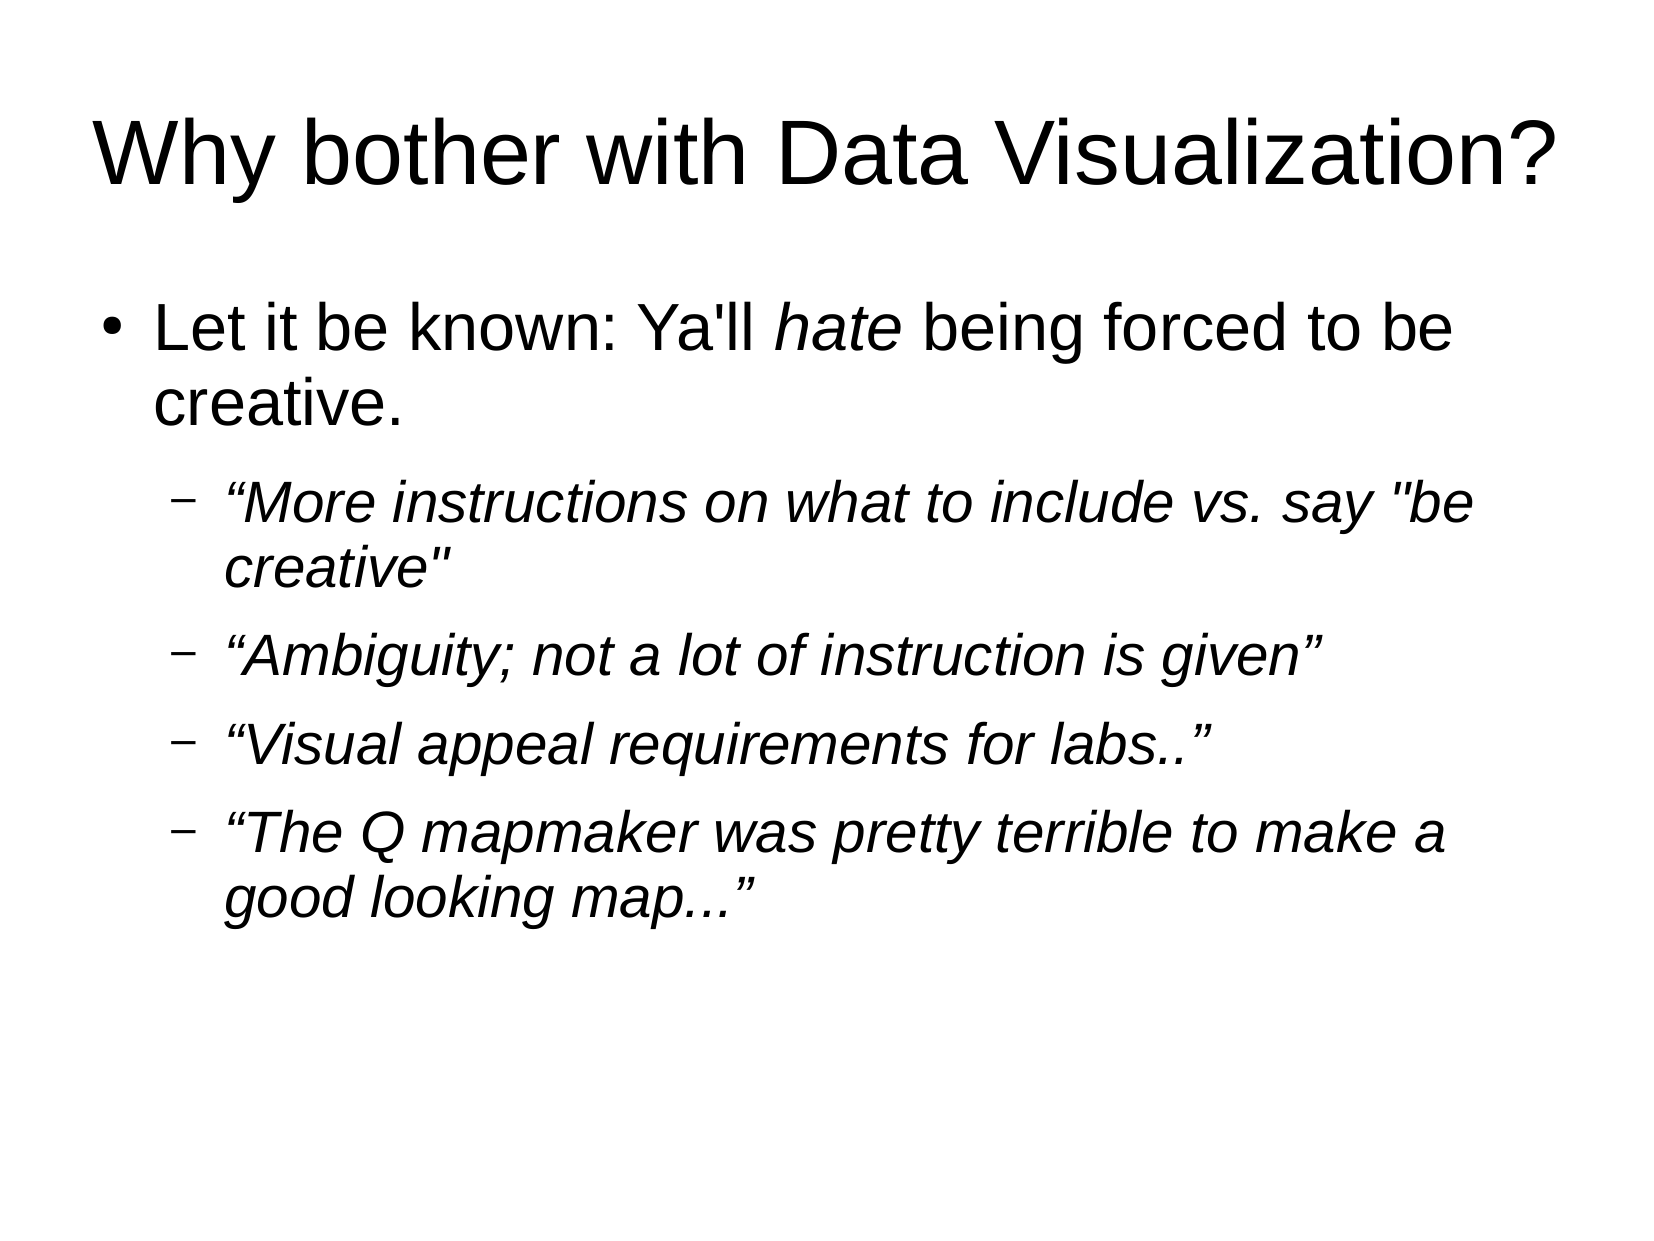

# Why bother with Data Visualization?
Let it be known: Ya'll hate being forced to be creative.
“More instructions on what to include vs. say "be creative"
“Ambiguity; not a lot of instruction is given”
“Visual appeal requirements for labs..”
“The Q mapmaker was pretty terrible to make a good looking map...”